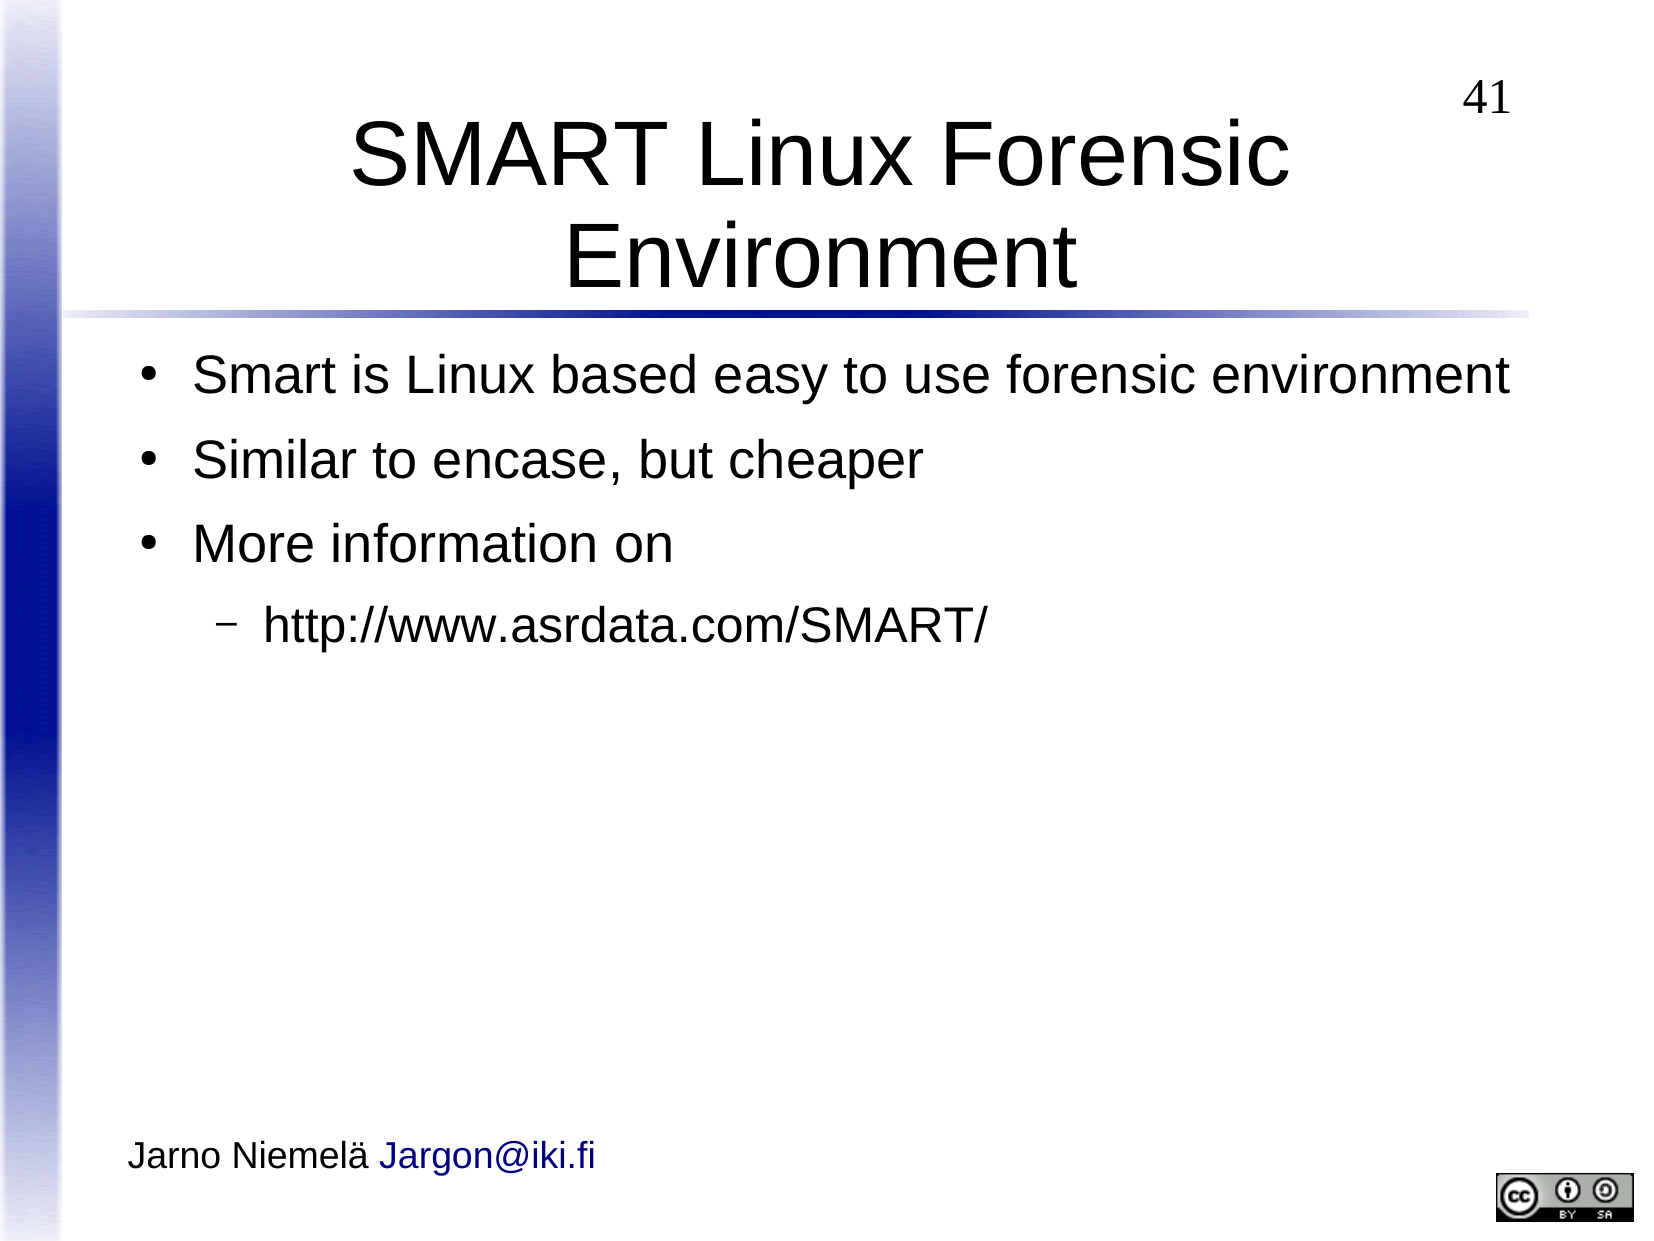

# SMART Linux Forensic Environment
Smart is Linux based easy to use forensic environment
Similar to encase, but cheaper
More information on
http://www.asrdata.com/SMART/